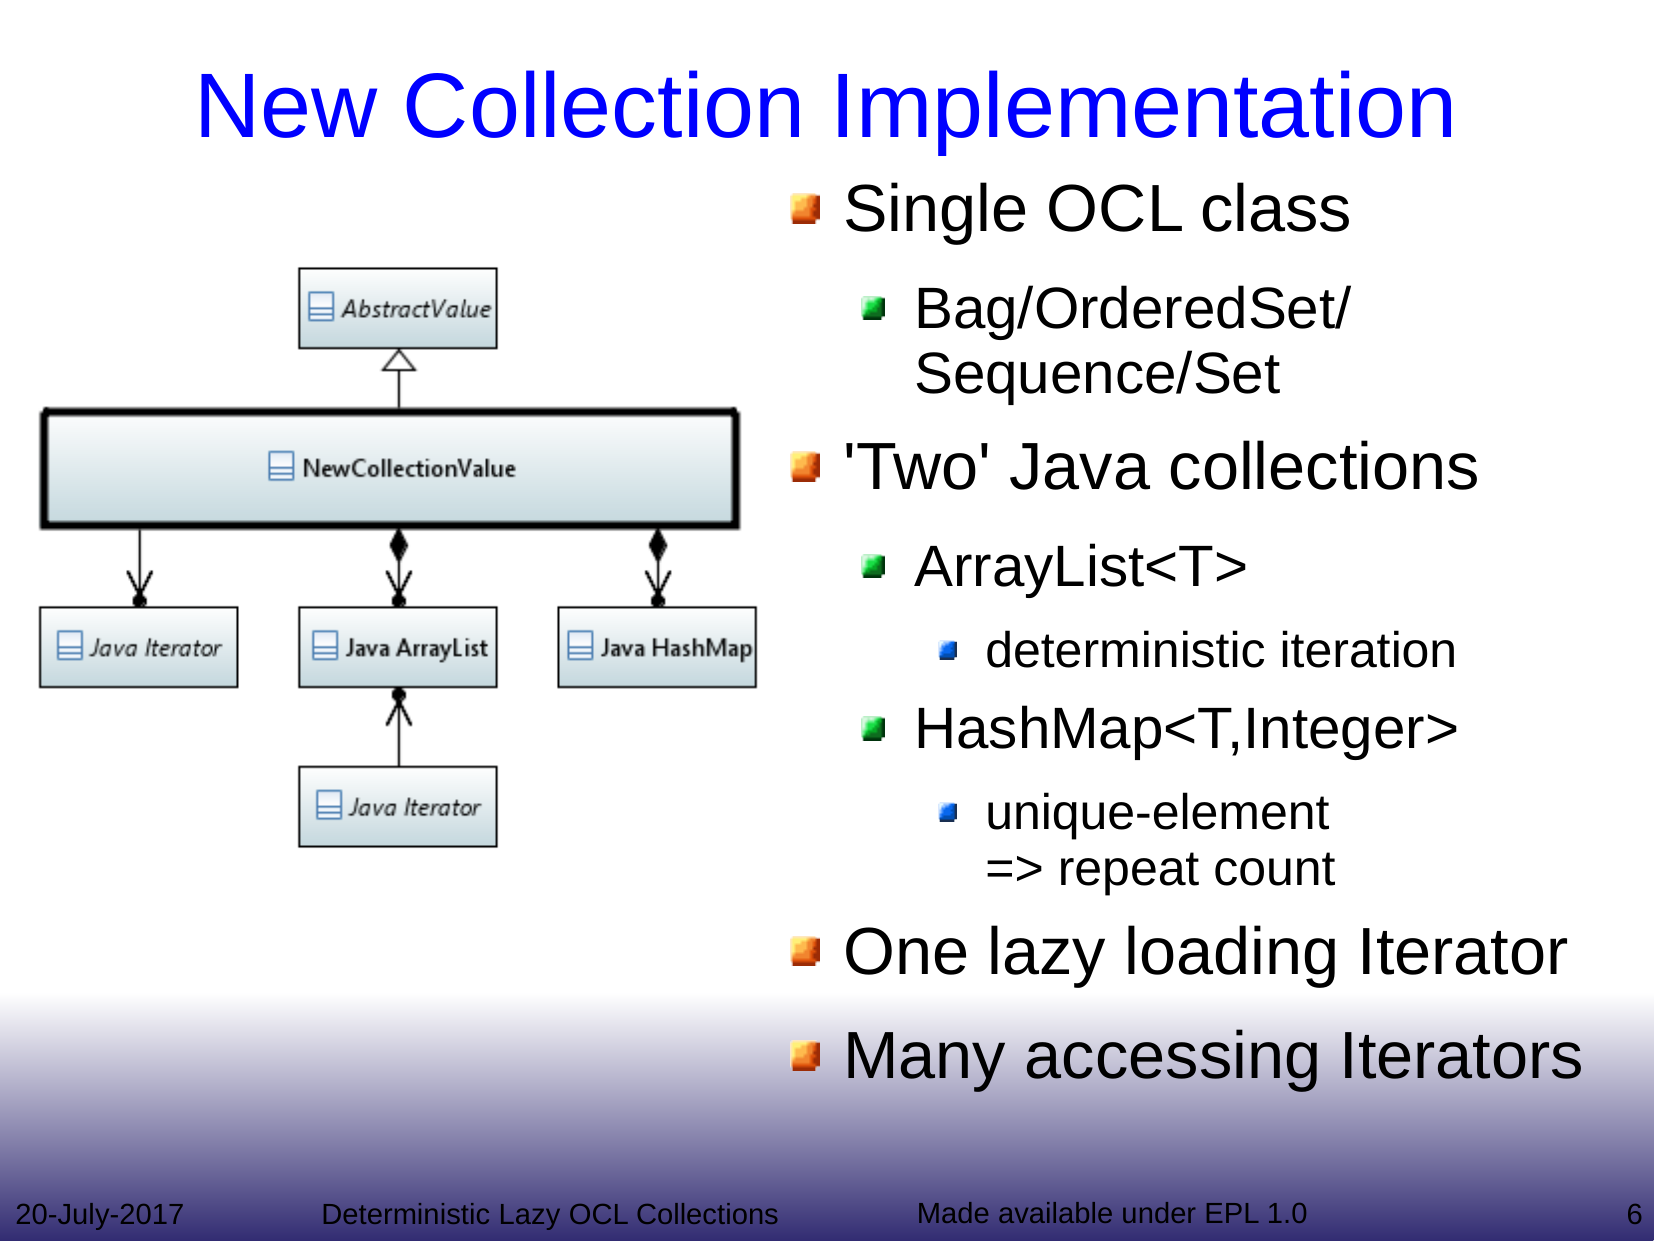

# New Collection Implementation
Single OCL class
Bag/OrderedSet/Sequence/Set
'Two' Java collections
ArrayList<T>
deterministic iteration
HashMap<T,Integer>
unique-element
=> repeat count
One lazy loading Iterator
Many accessing Iterators
20-July-2017
Deterministic Lazy OCL Collections
6